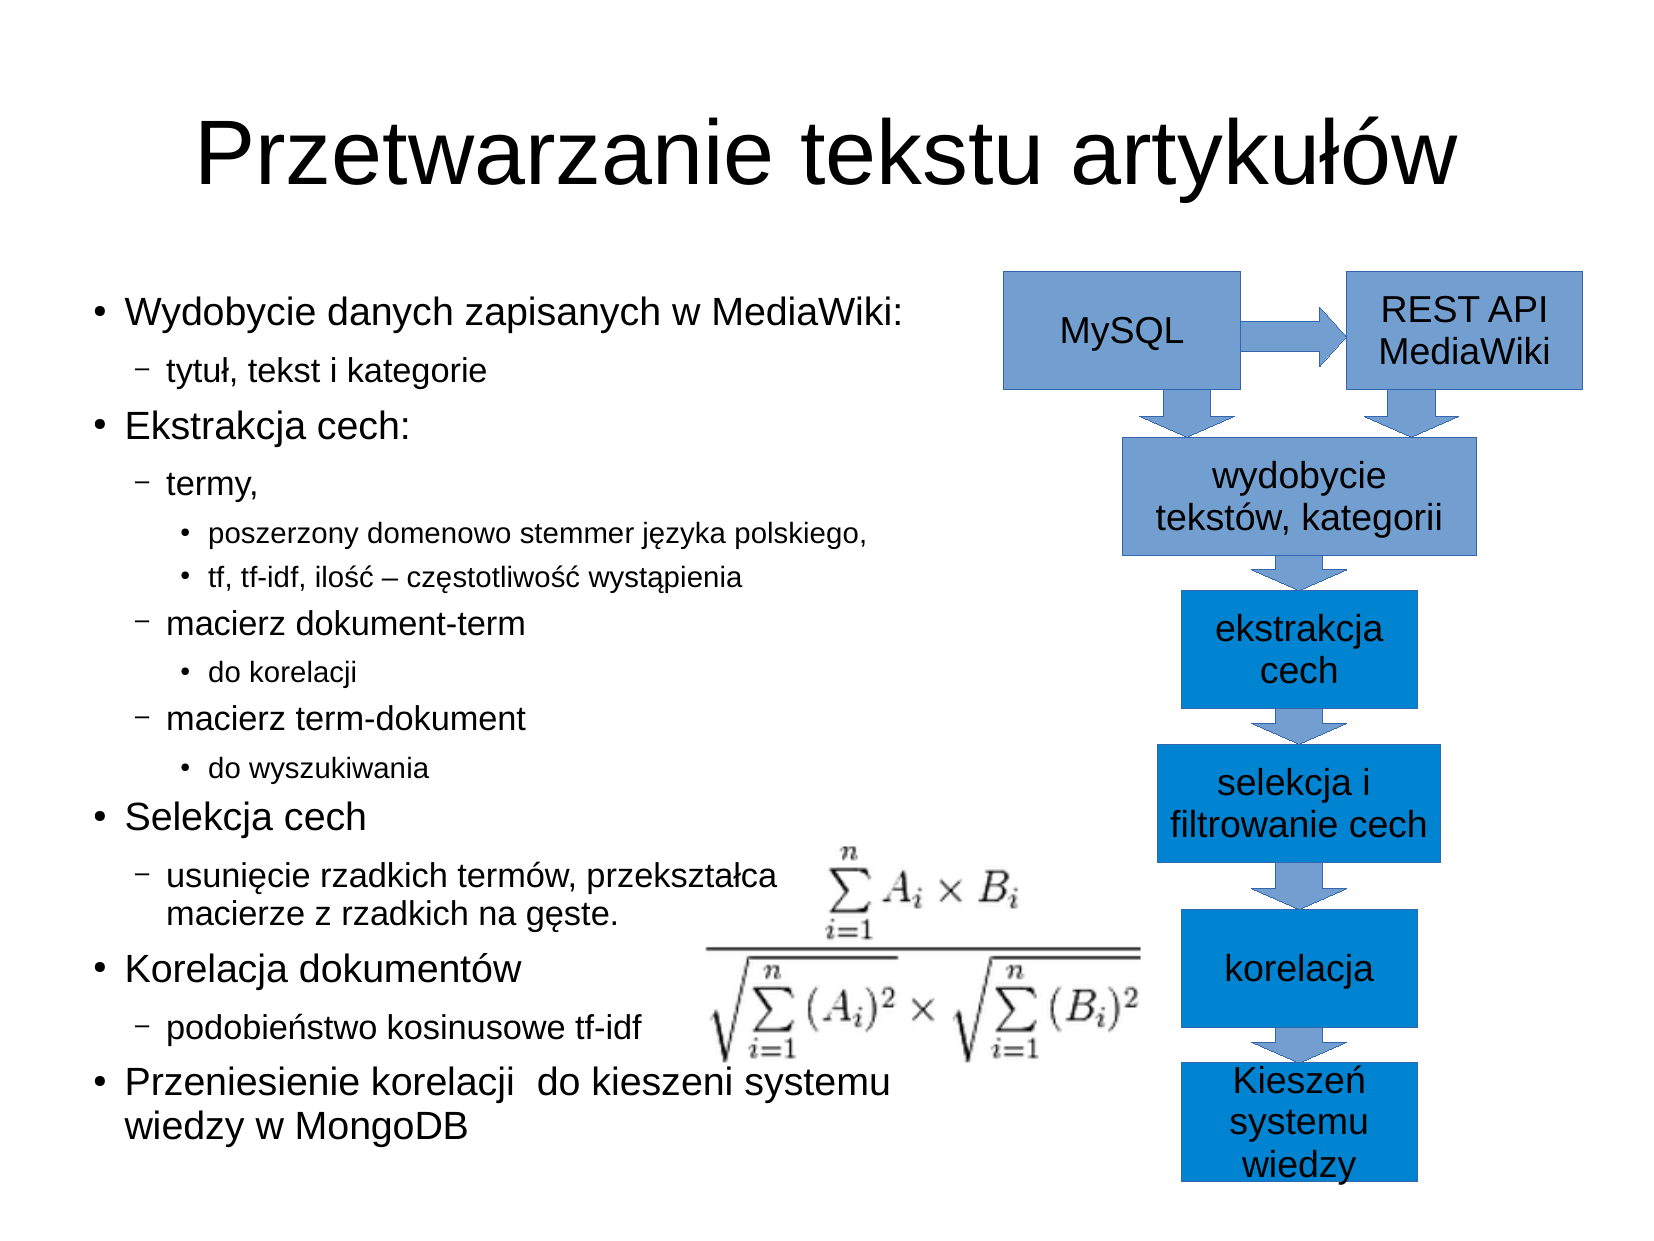

# Przetwarzanie tekstu artykułów
MySQL
REST API
MediaWiki
Wydobycie danych zapisanych w MediaWiki:
tytuł, tekst i kategorie
Ekstrakcja cech:
termy,
poszerzony domenowo stemmer języka polskiego,
tf, tf-idf, ilość – częstotliwość wystąpienia
macierz dokument-term
do korelacji
macierz term-dokument
do wyszukiwania
Selekcja cech
usunięcie rzadkich termów, przekształca macierze z rzadkich na gęste.
Korelacja dokumentów
podobieństwo kosinusowe tf-idf
Przeniesienie korelacji do kieszeni systemu wiedzy w MongoDB
wydobycie
tekstów, kategorii
ekstrakcja
cech
selekcja i
filtrowanie cech
korelacja
Kieszeń
systemu
wiedzy